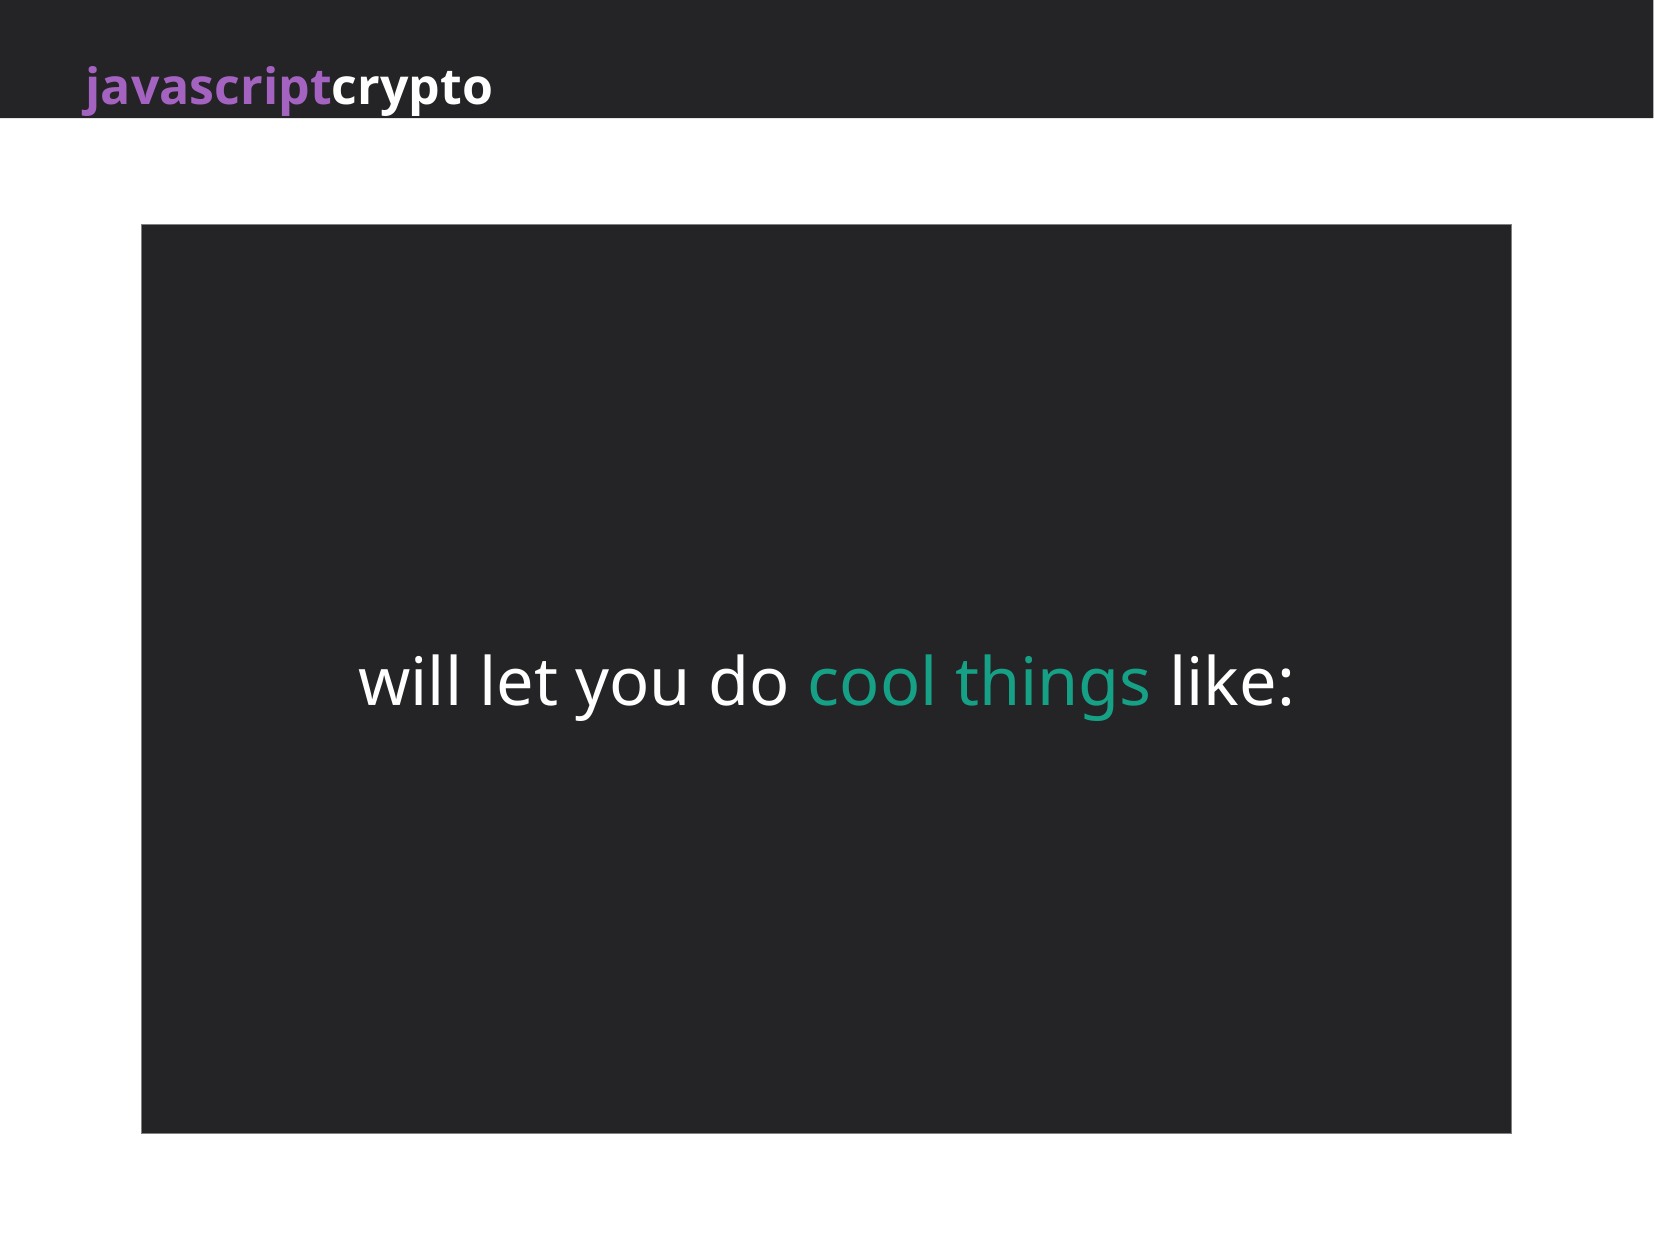

javascriptcrypto
will let you do cool things like: